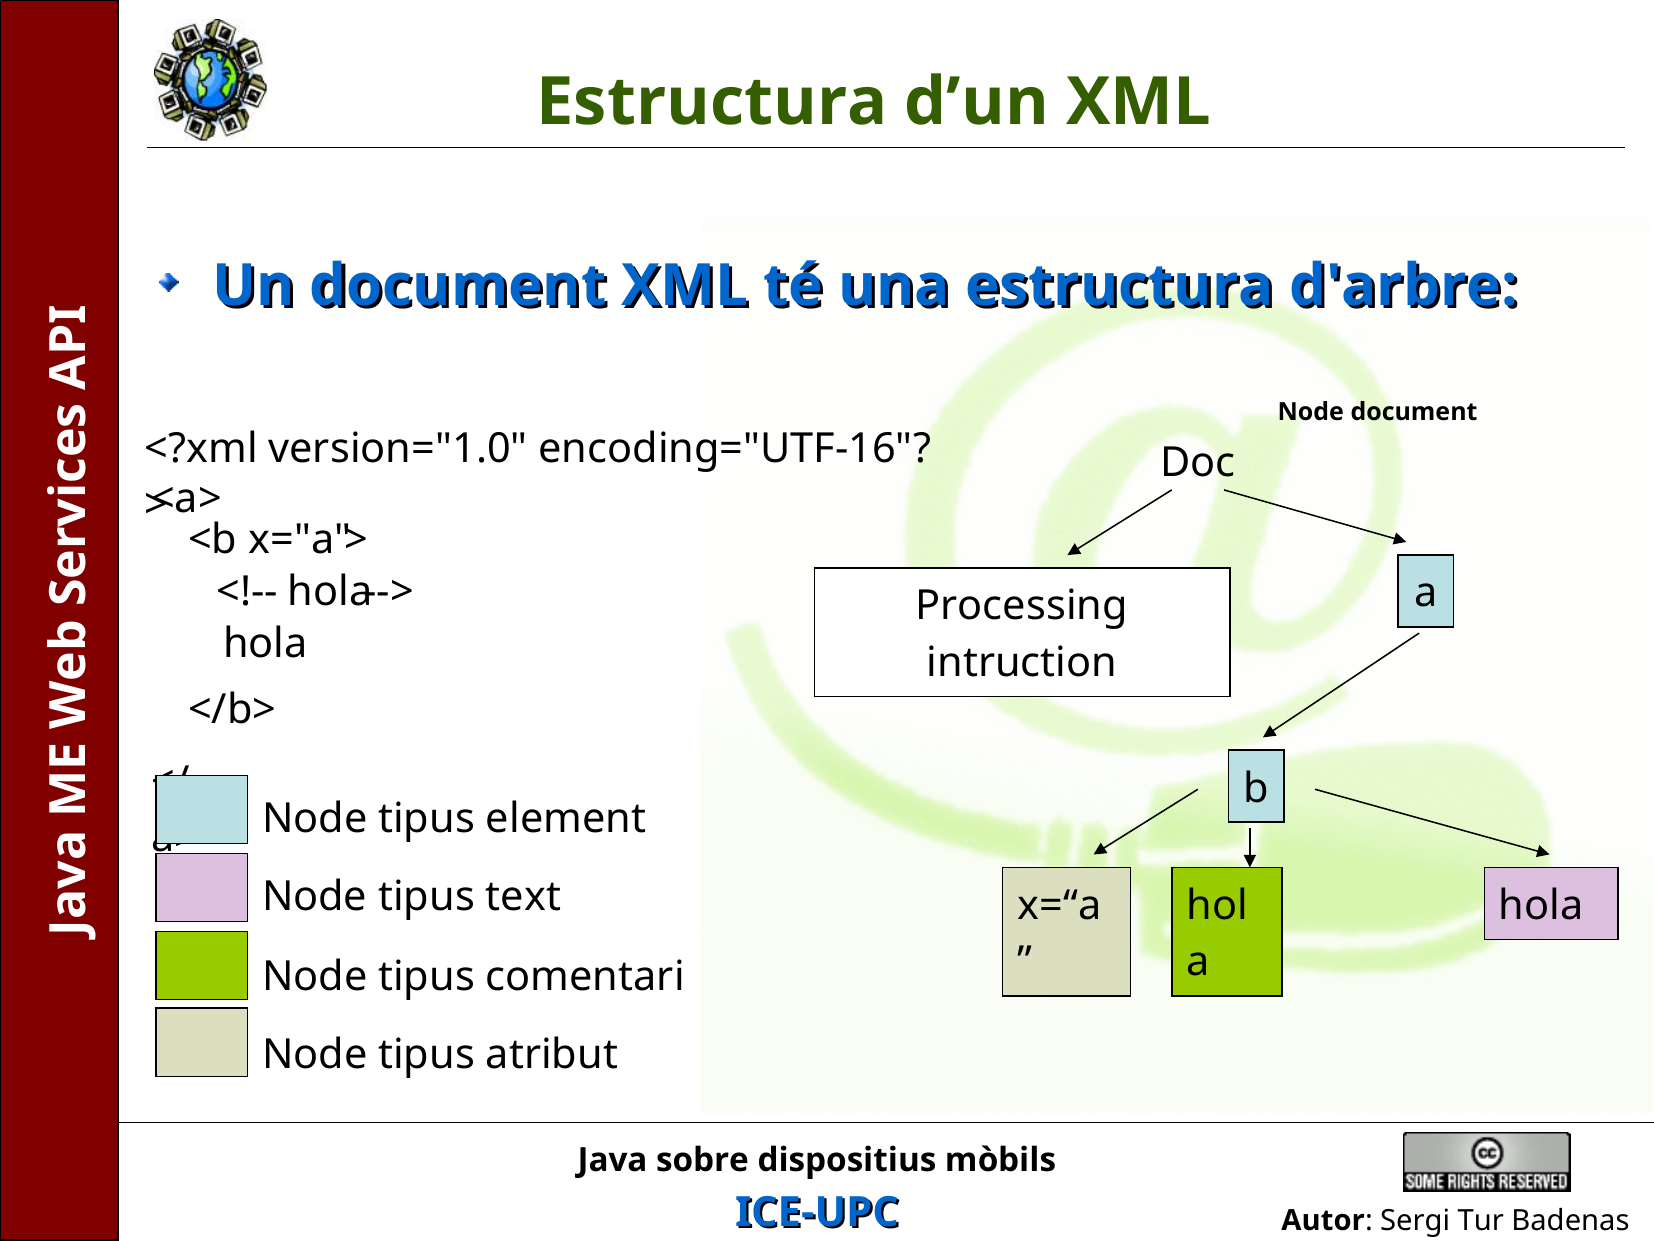

# Estructura d’un XML
Un document XML té una estructura d'arbre:
Node document
<?xml version="1.0" encoding="UTF-16"?>
Doc
<a>
</a>
 <b >
 </b>
x="a"
hola
<!-- -->
a
Processing intruction
hola
b
Node tipus element
Node tipus text
x=“a”
hola
hola
Node tipus comentari
Node tipus atribut